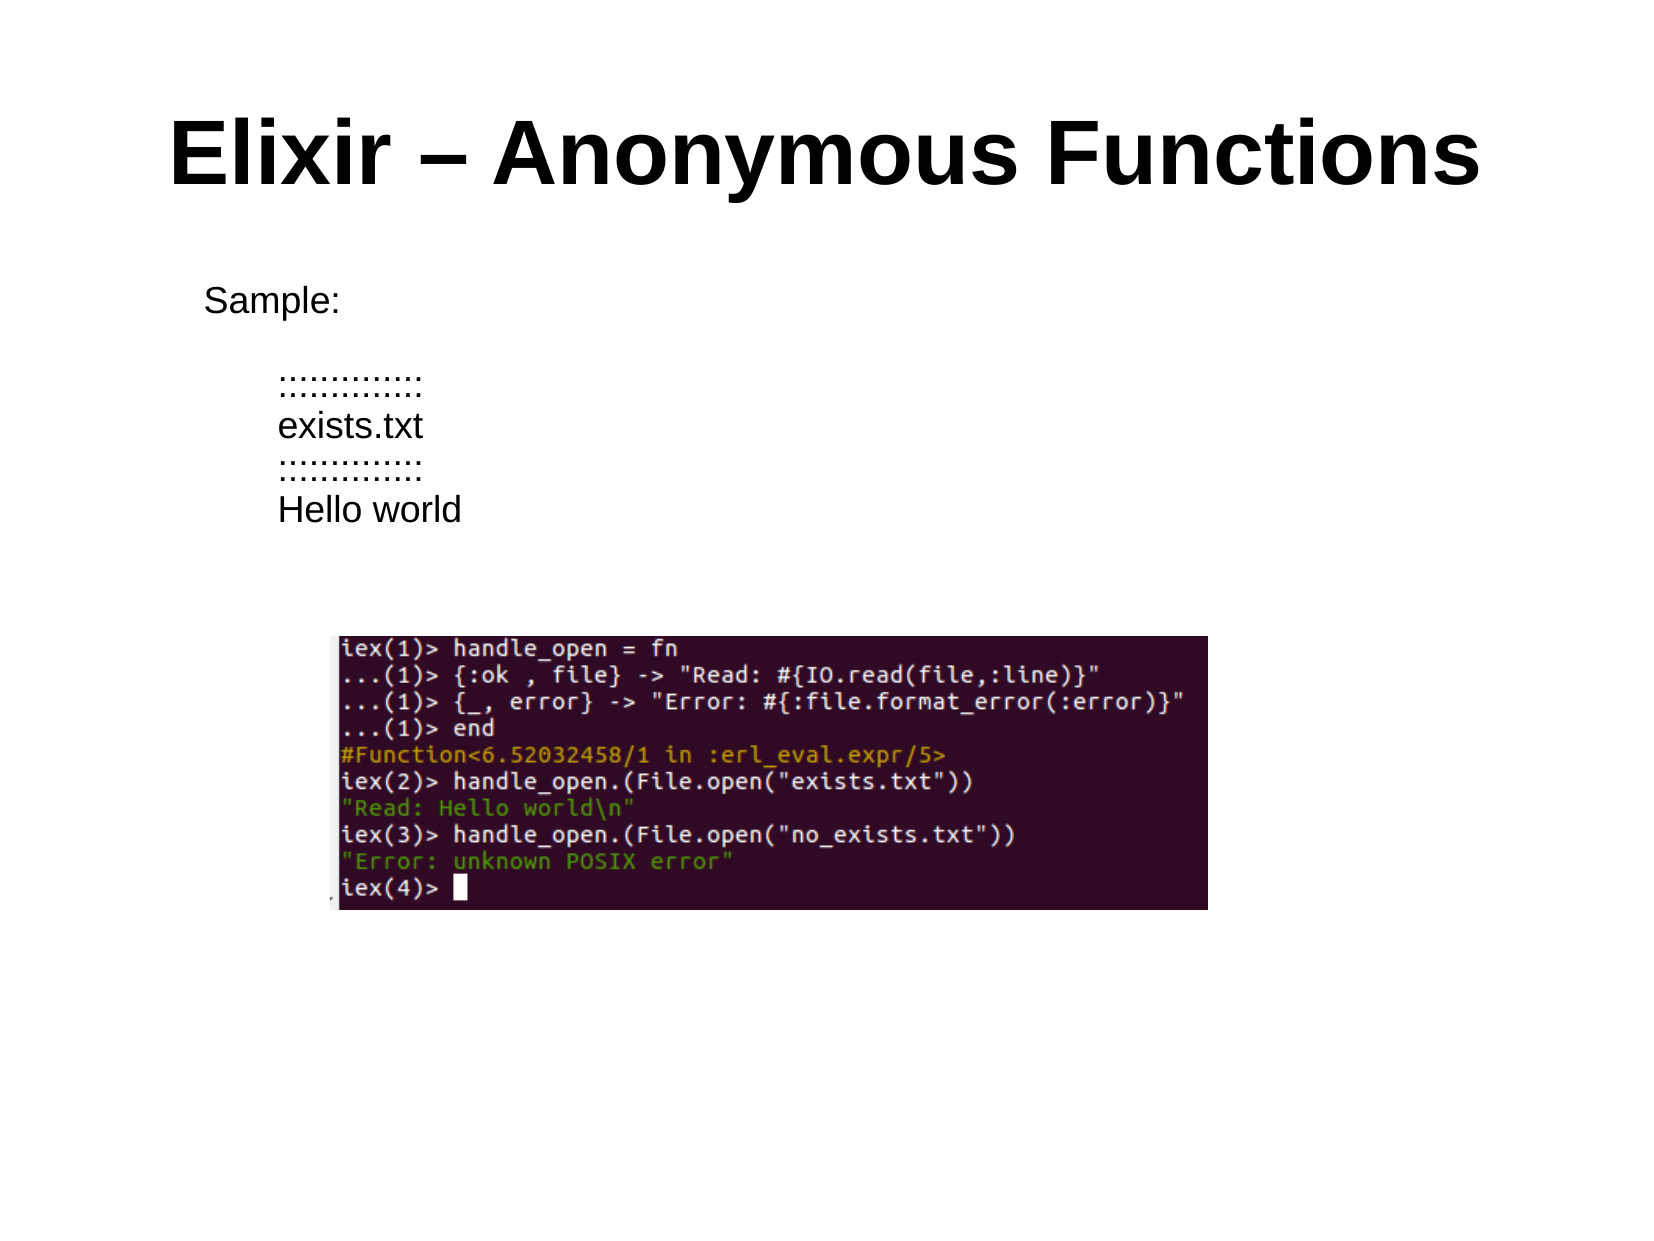

# Elixir – Anonymous Functions
Sample:
	::::::::::::::
	exists.txt
	::::::::::::::
	Hello world